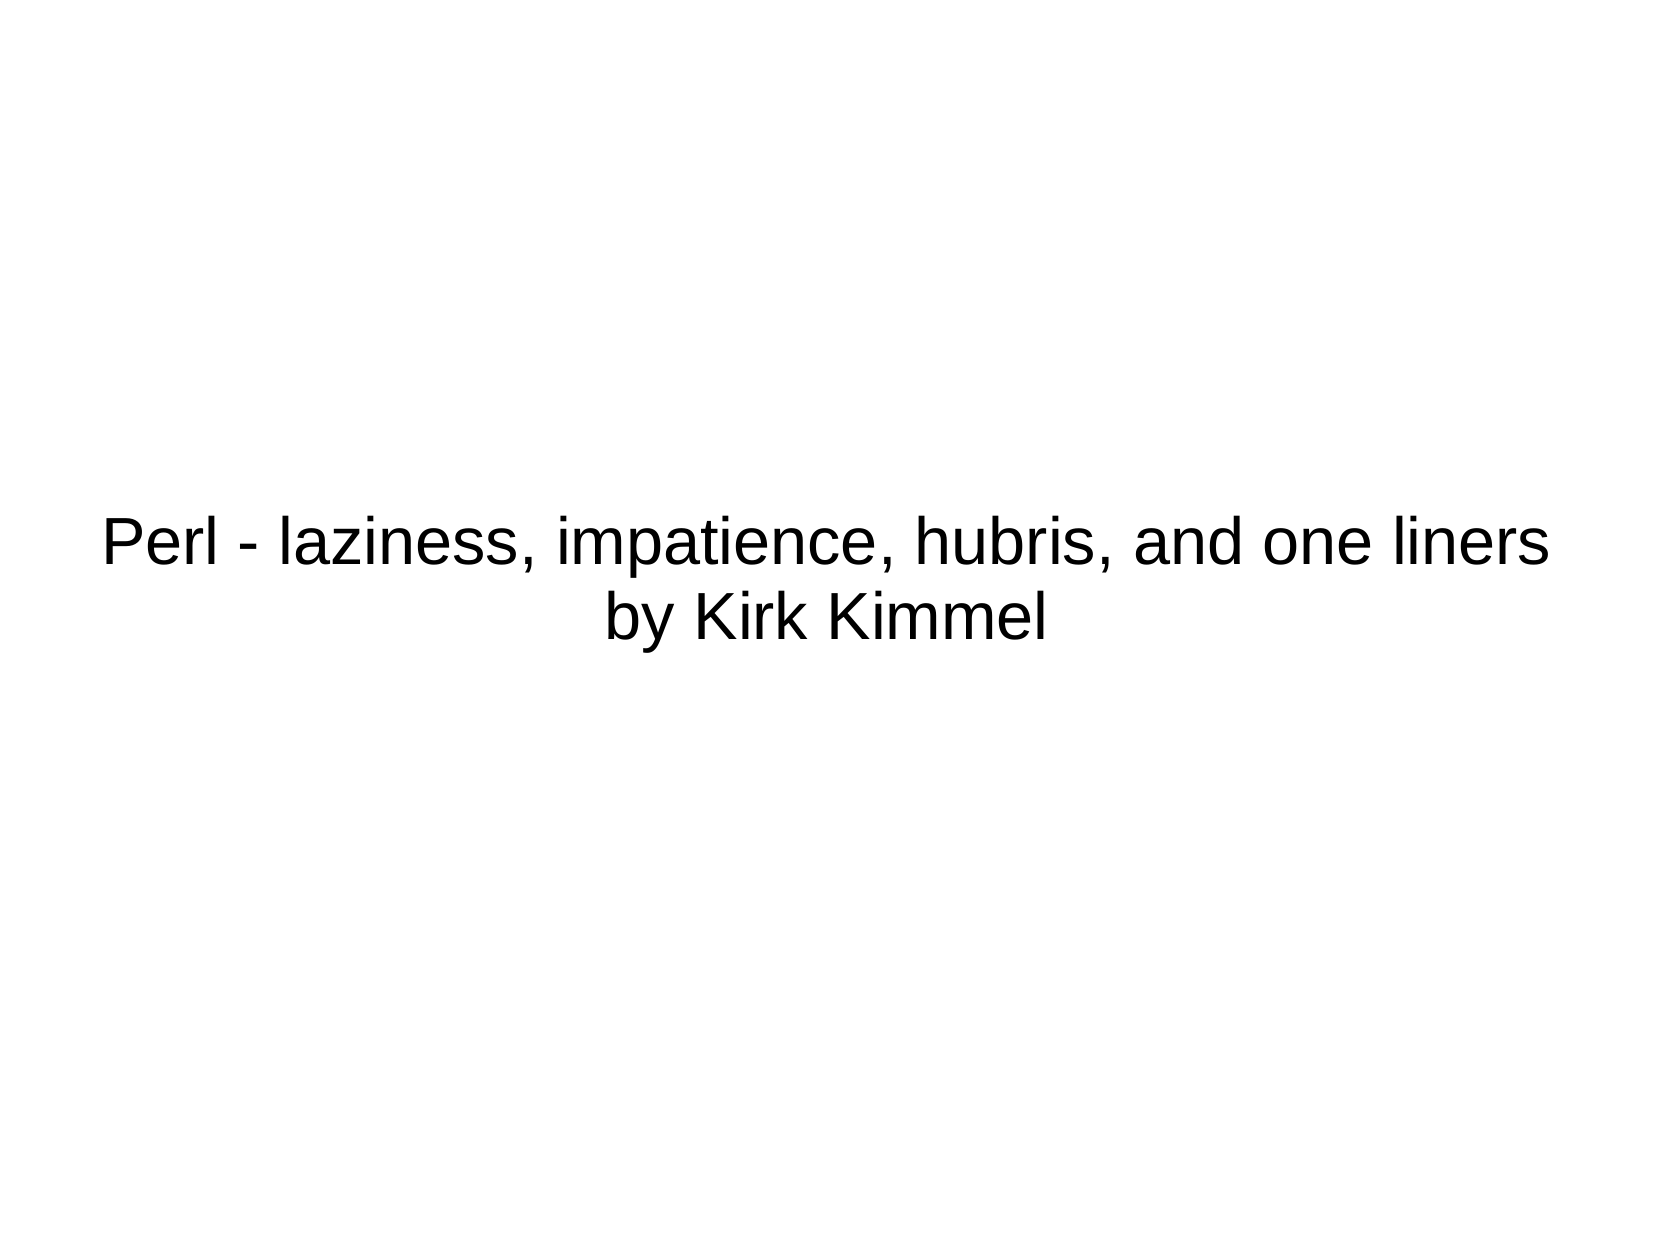

# Perl - laziness, impatience, hubris, and one liners
by Kirk Kimmel